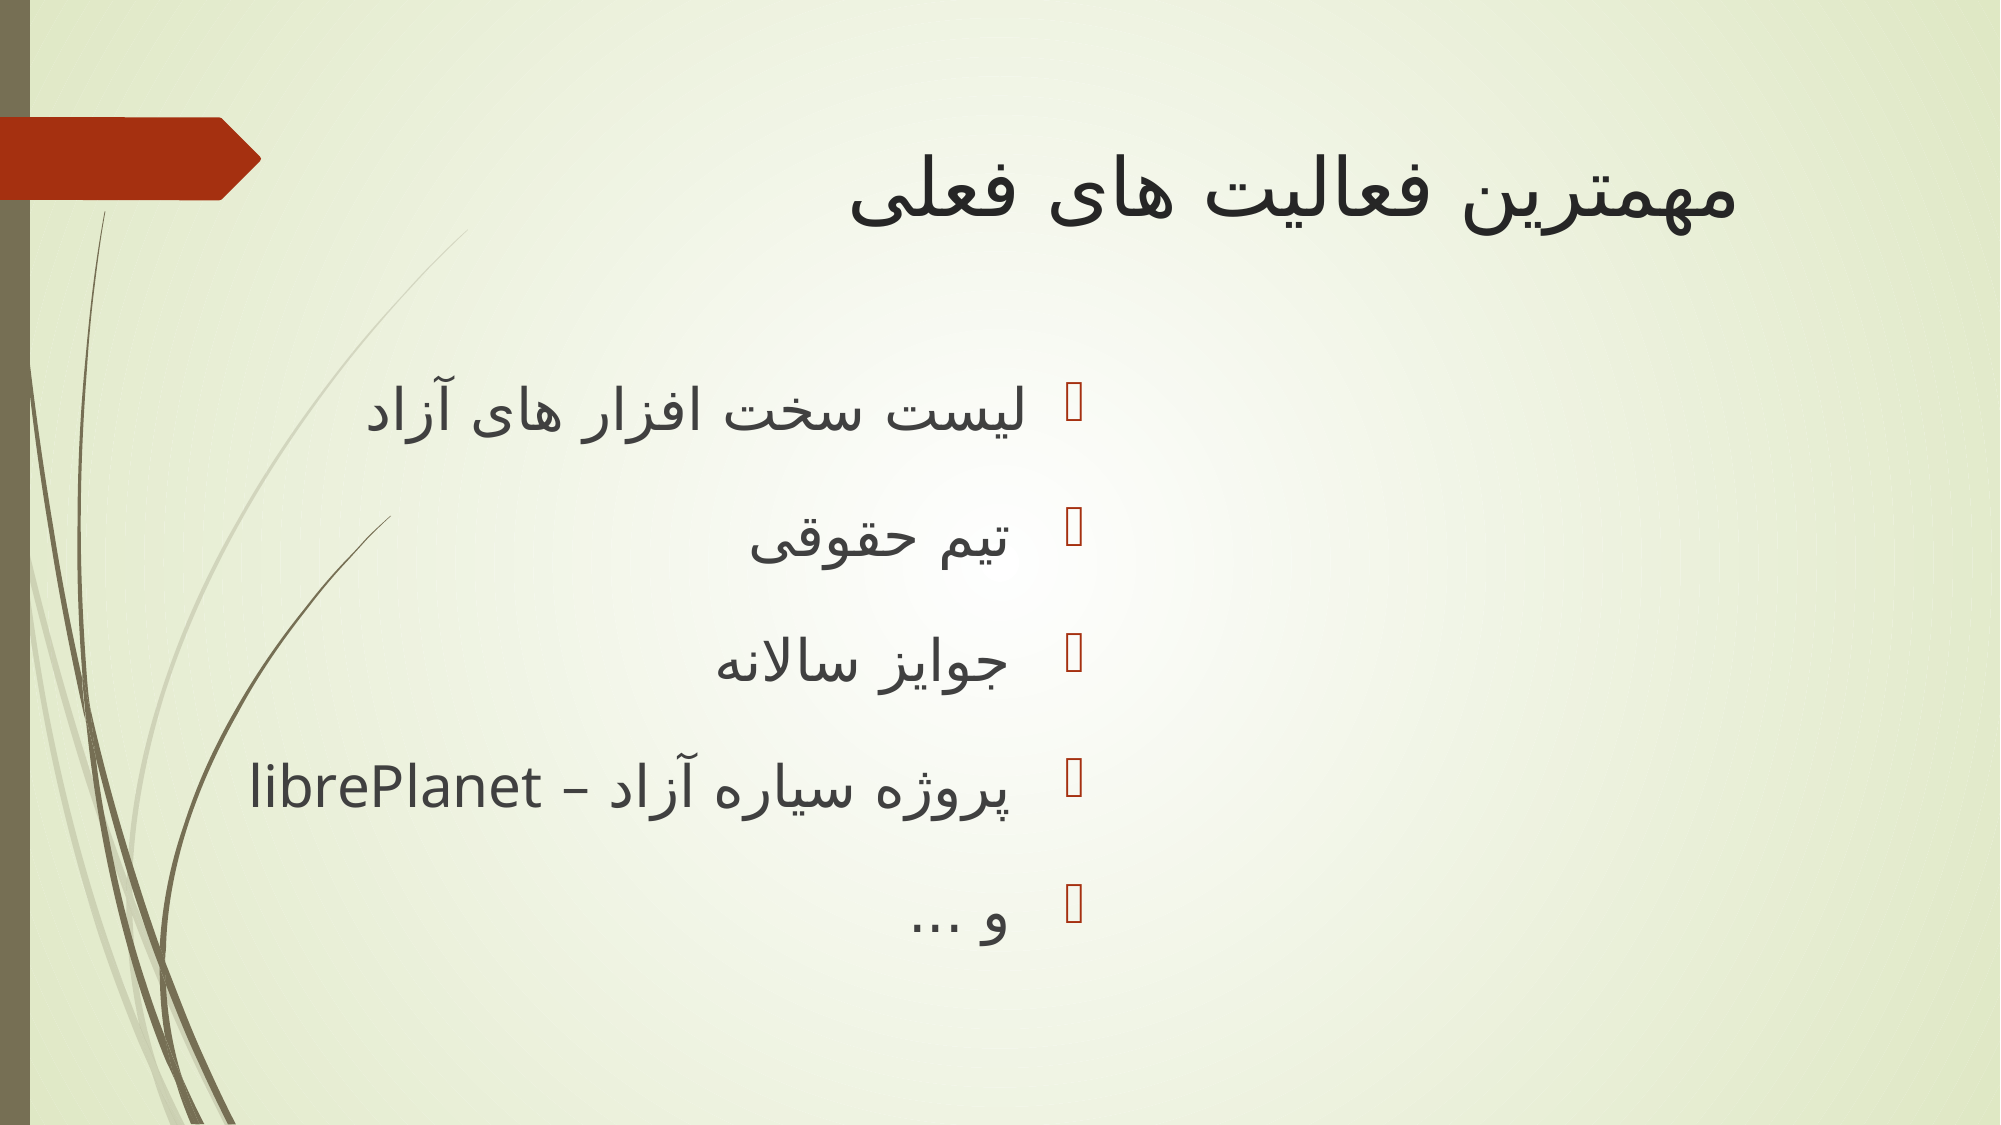

مهمترین فعالیت های فعلی
لیست سخت افزار های آزاد
 تیم حقوقی
 جوایز سالانه
 پروژه سیاره آزاد – librePlanet
 و ...